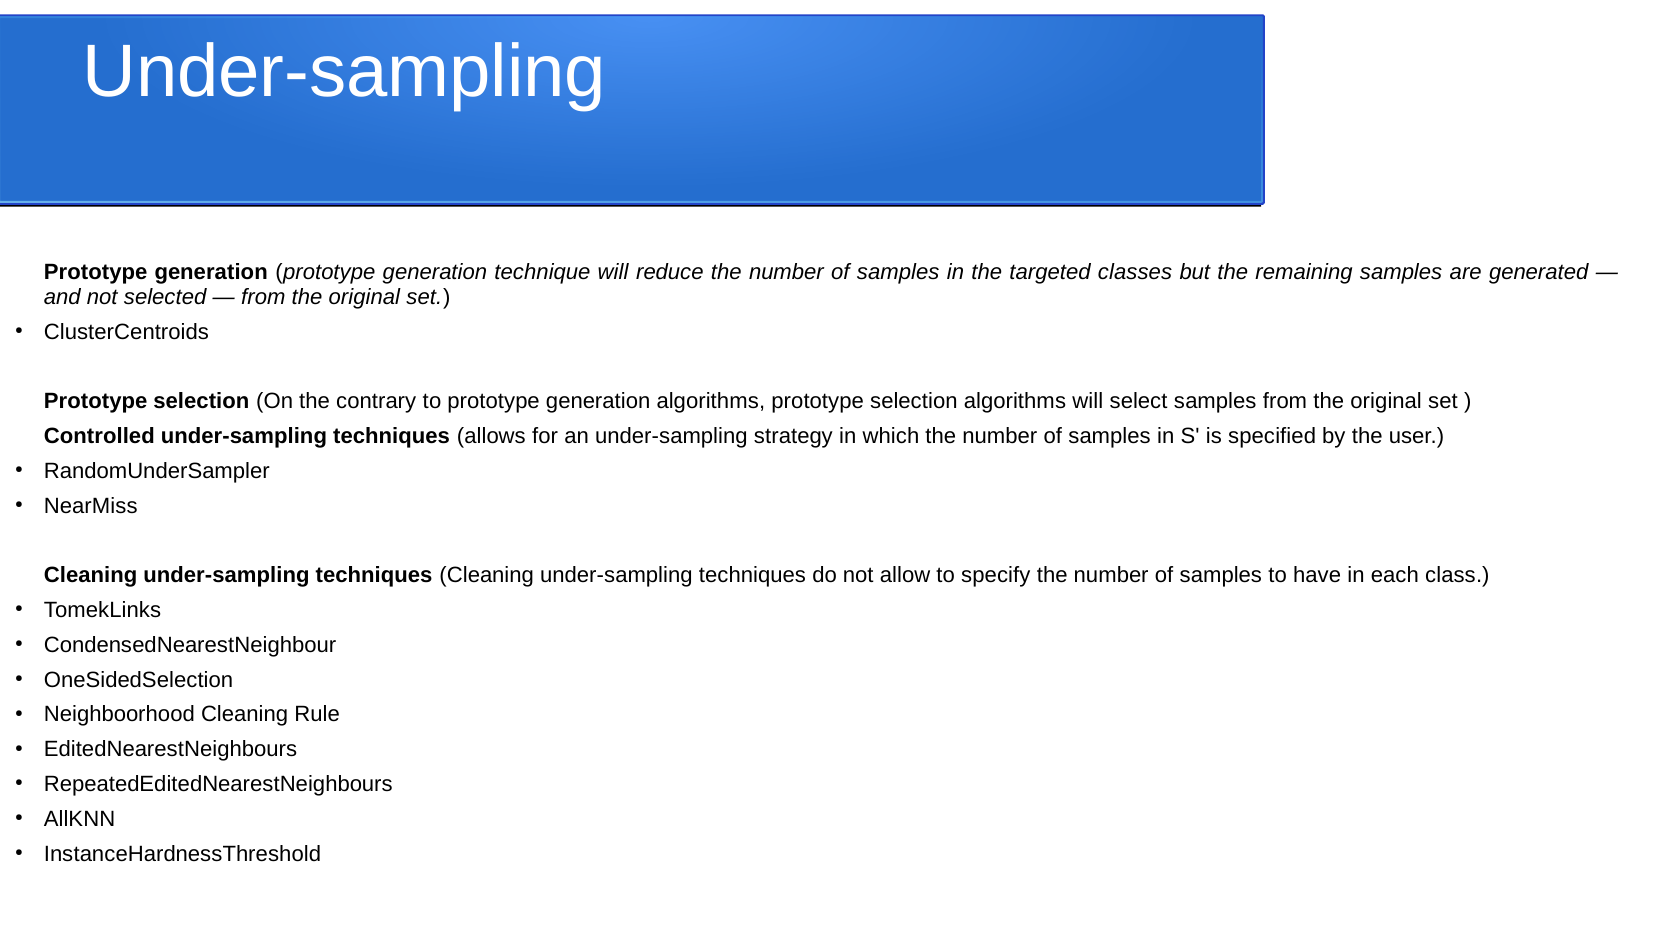

# Under-sampling
Prototype generation (prototype generation technique will reduce the number of samples in the targeted classes but the remaining samples are generated — and not selected — from the original set.)
ClusterCentroids
Prototype selection (On the contrary to prototype generation algorithms, prototype selection algorithms will select samples from the original set )
Controlled under-sampling techniques (allows for an under-sampling strategy in which the number of samples in S' is specified by the user.)
RandomUnderSampler
NearMiss
Cleaning under-sampling techniques (Cleaning under-sampling techniques do not allow to specify the number of samples to have in each class.)
TomekLinks
CondensedNearestNeighbour
OneSidedSelection
Neighboorhood Cleaning Rule
EditedNearestNeighbours
RepeatedEditedNearestNeighbours
AllKNN
InstanceHardnessThreshold